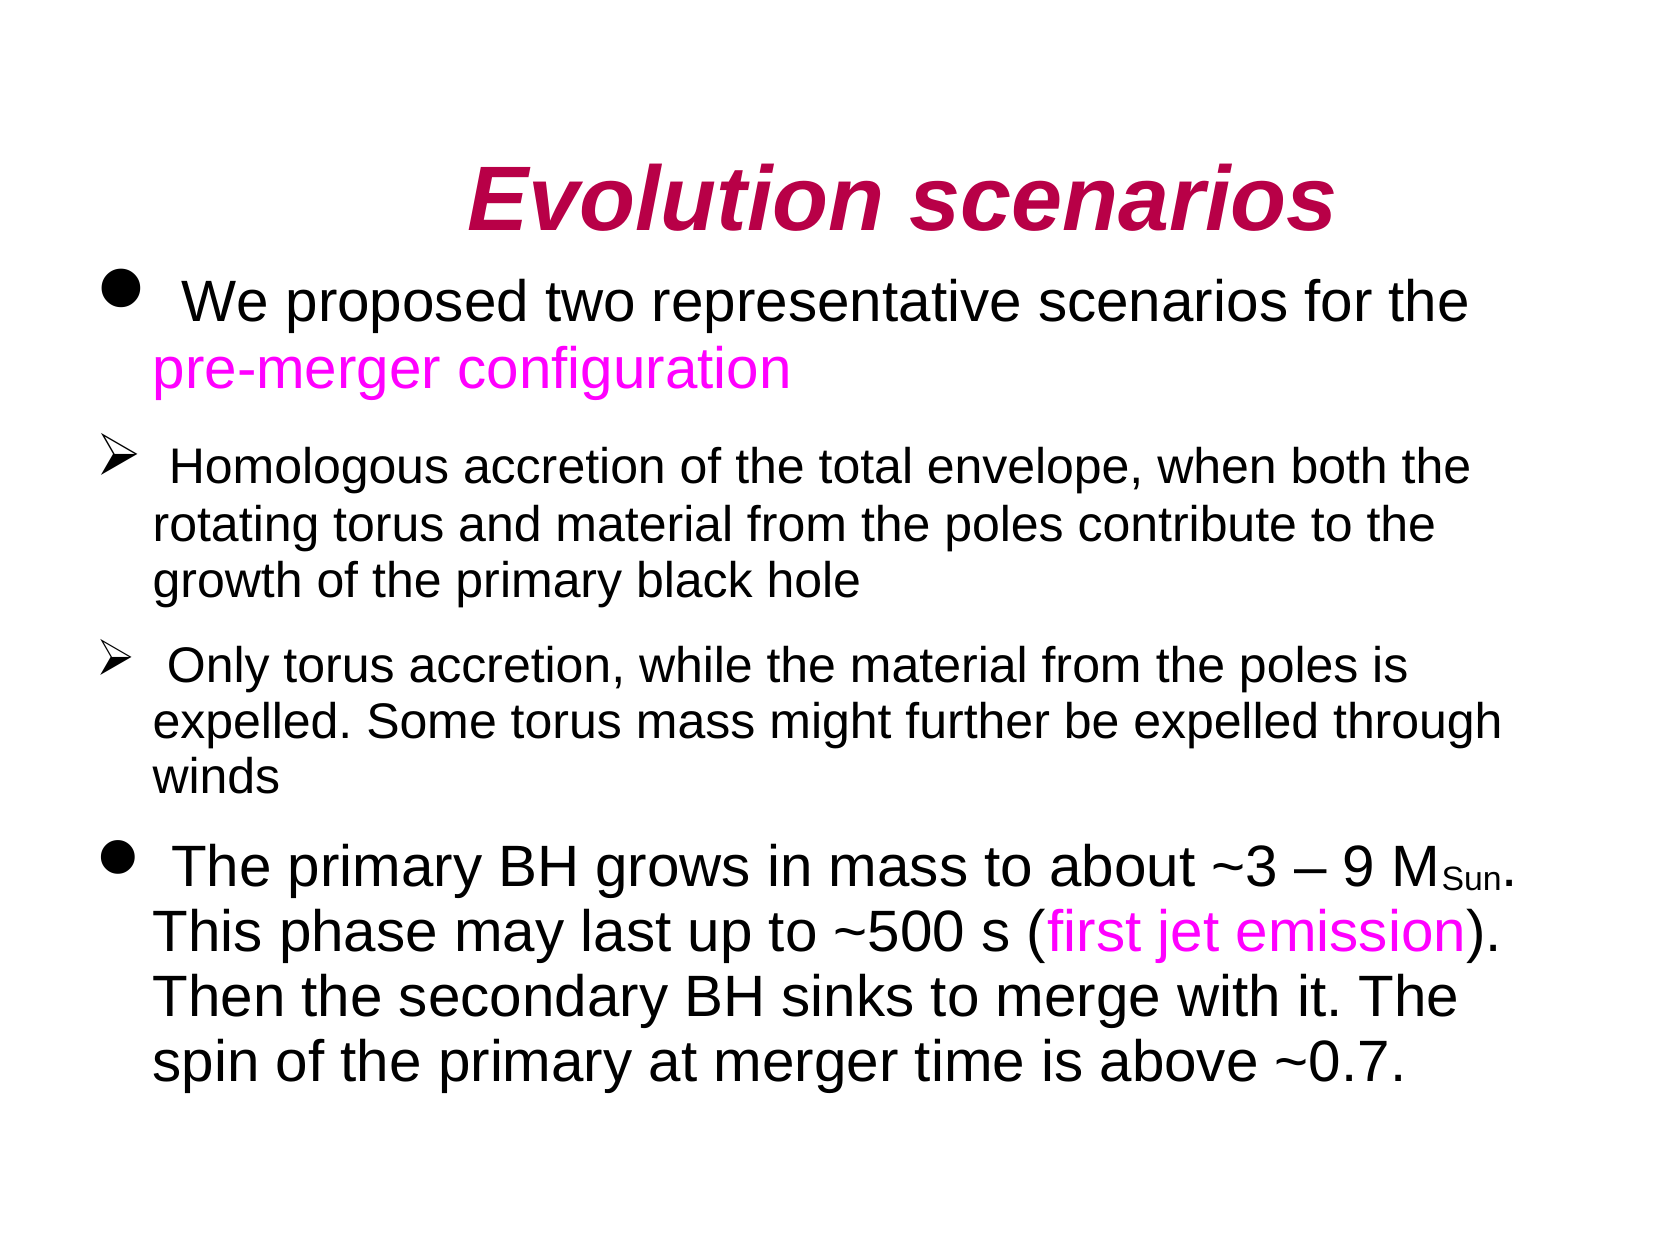

Evolution scenarios
 We proposed two representative scenarios for the pre-merger configuration
 Homologous accretion of the total envelope, when both the rotating torus and material from the poles contribute to the growth of the primary black hole
 Only torus accretion, while the material from the poles is expelled. Some torus mass might further be expelled through winds
 The primary BH grows in mass to about ~3 – 9 MSun. This phase may last up to ~500 s (first jet emission). Then the secondary BH sinks to merge with it. The spin of the primary at merger time is above ~0.7.